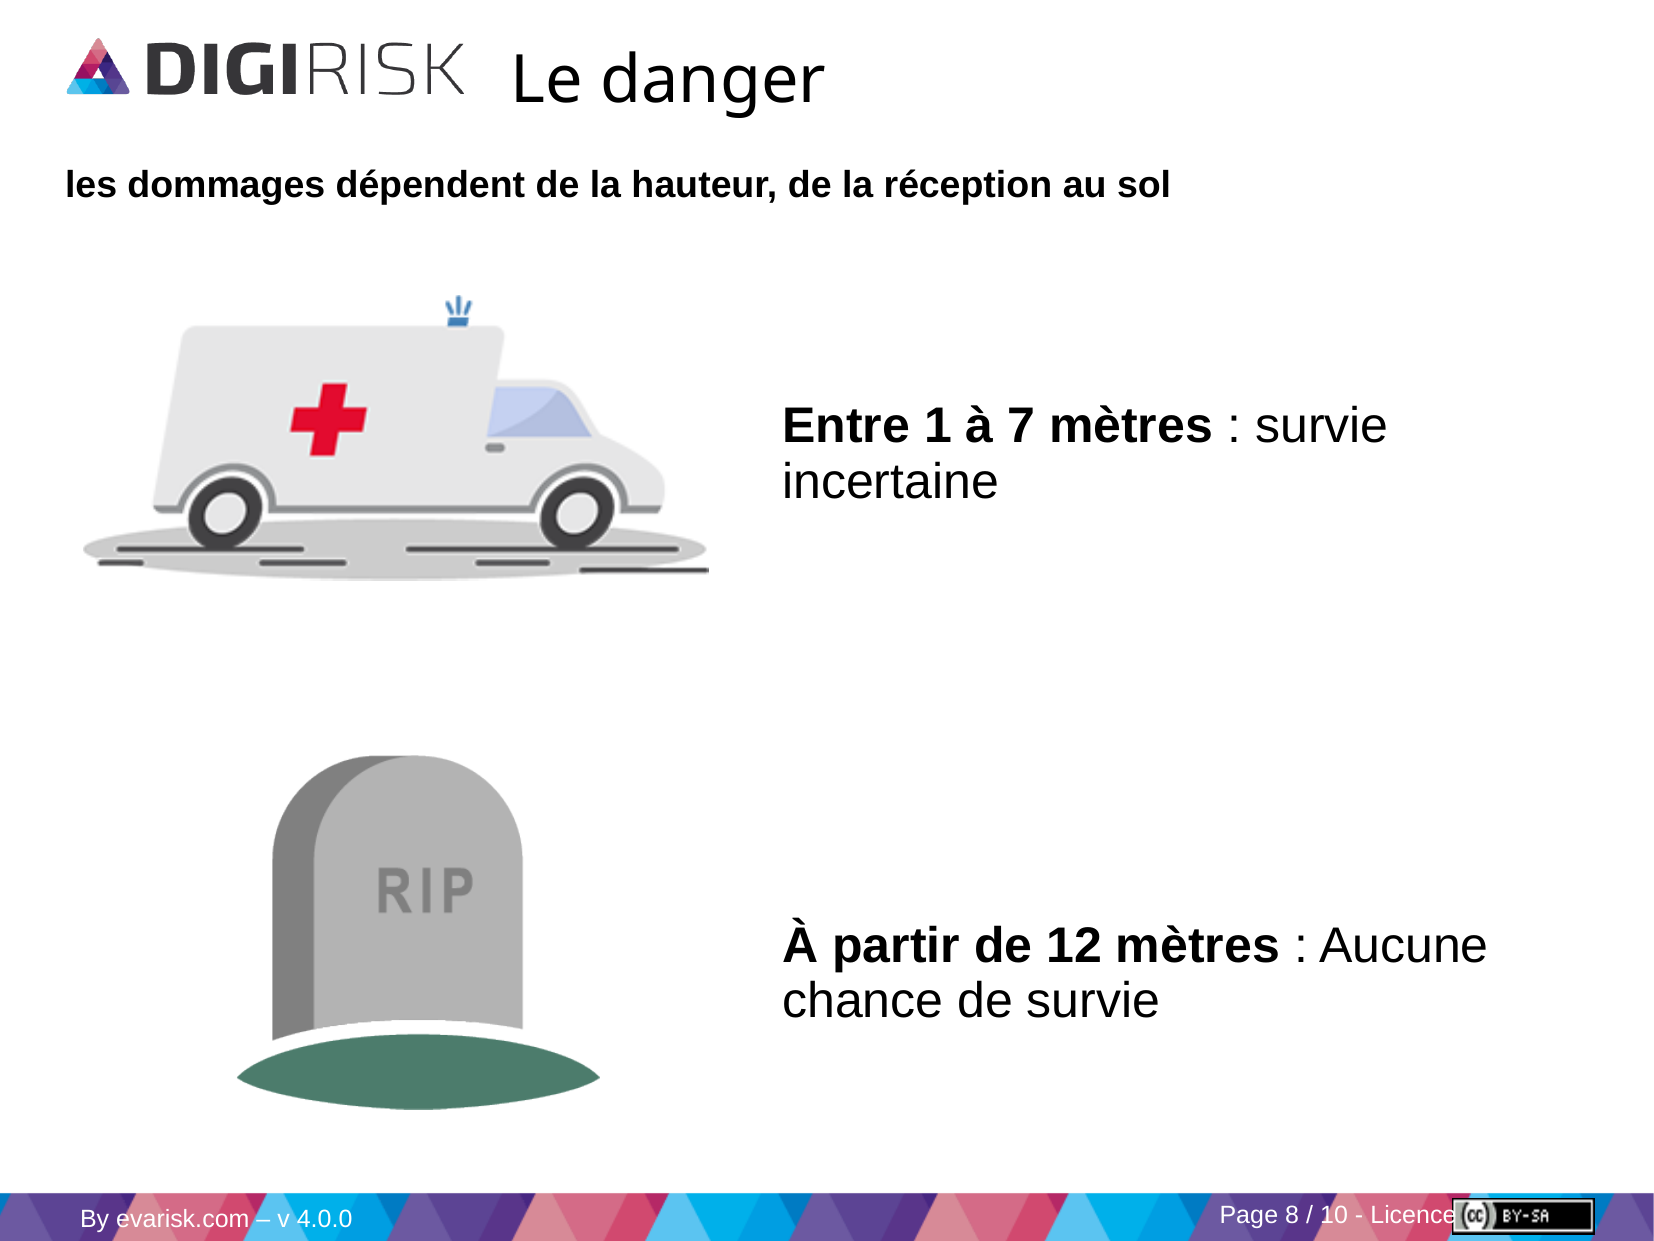

Le danger
# les dommages dépendent de la hauteur, de la réception au sol
Entre 1 à 7 mètres : survie incertaine
À partir de 12 mètres : Aucune chance de survie